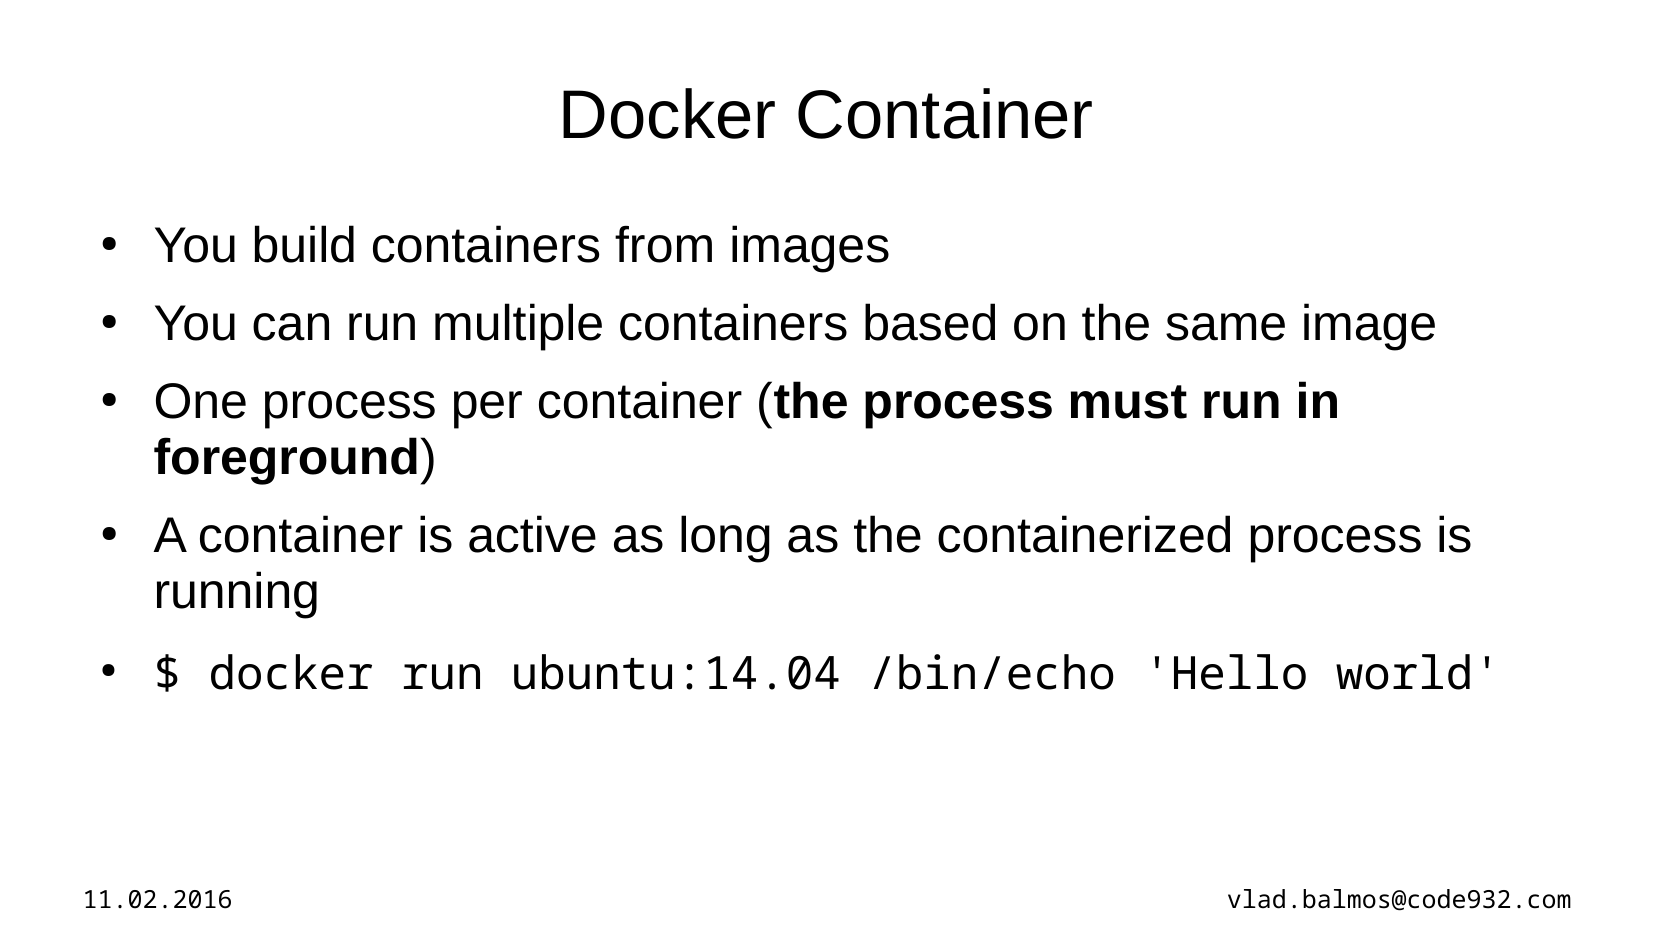

# Docker Container
You build containers from images
You can run multiple containers based on the same image
One process per container (the process must run in foreground)
A container is active as long as the containerized process is running
$ docker run ubuntu:14.04 /bin/echo 'Hello world'
11.02.2016
vlad.balmos@code932.com